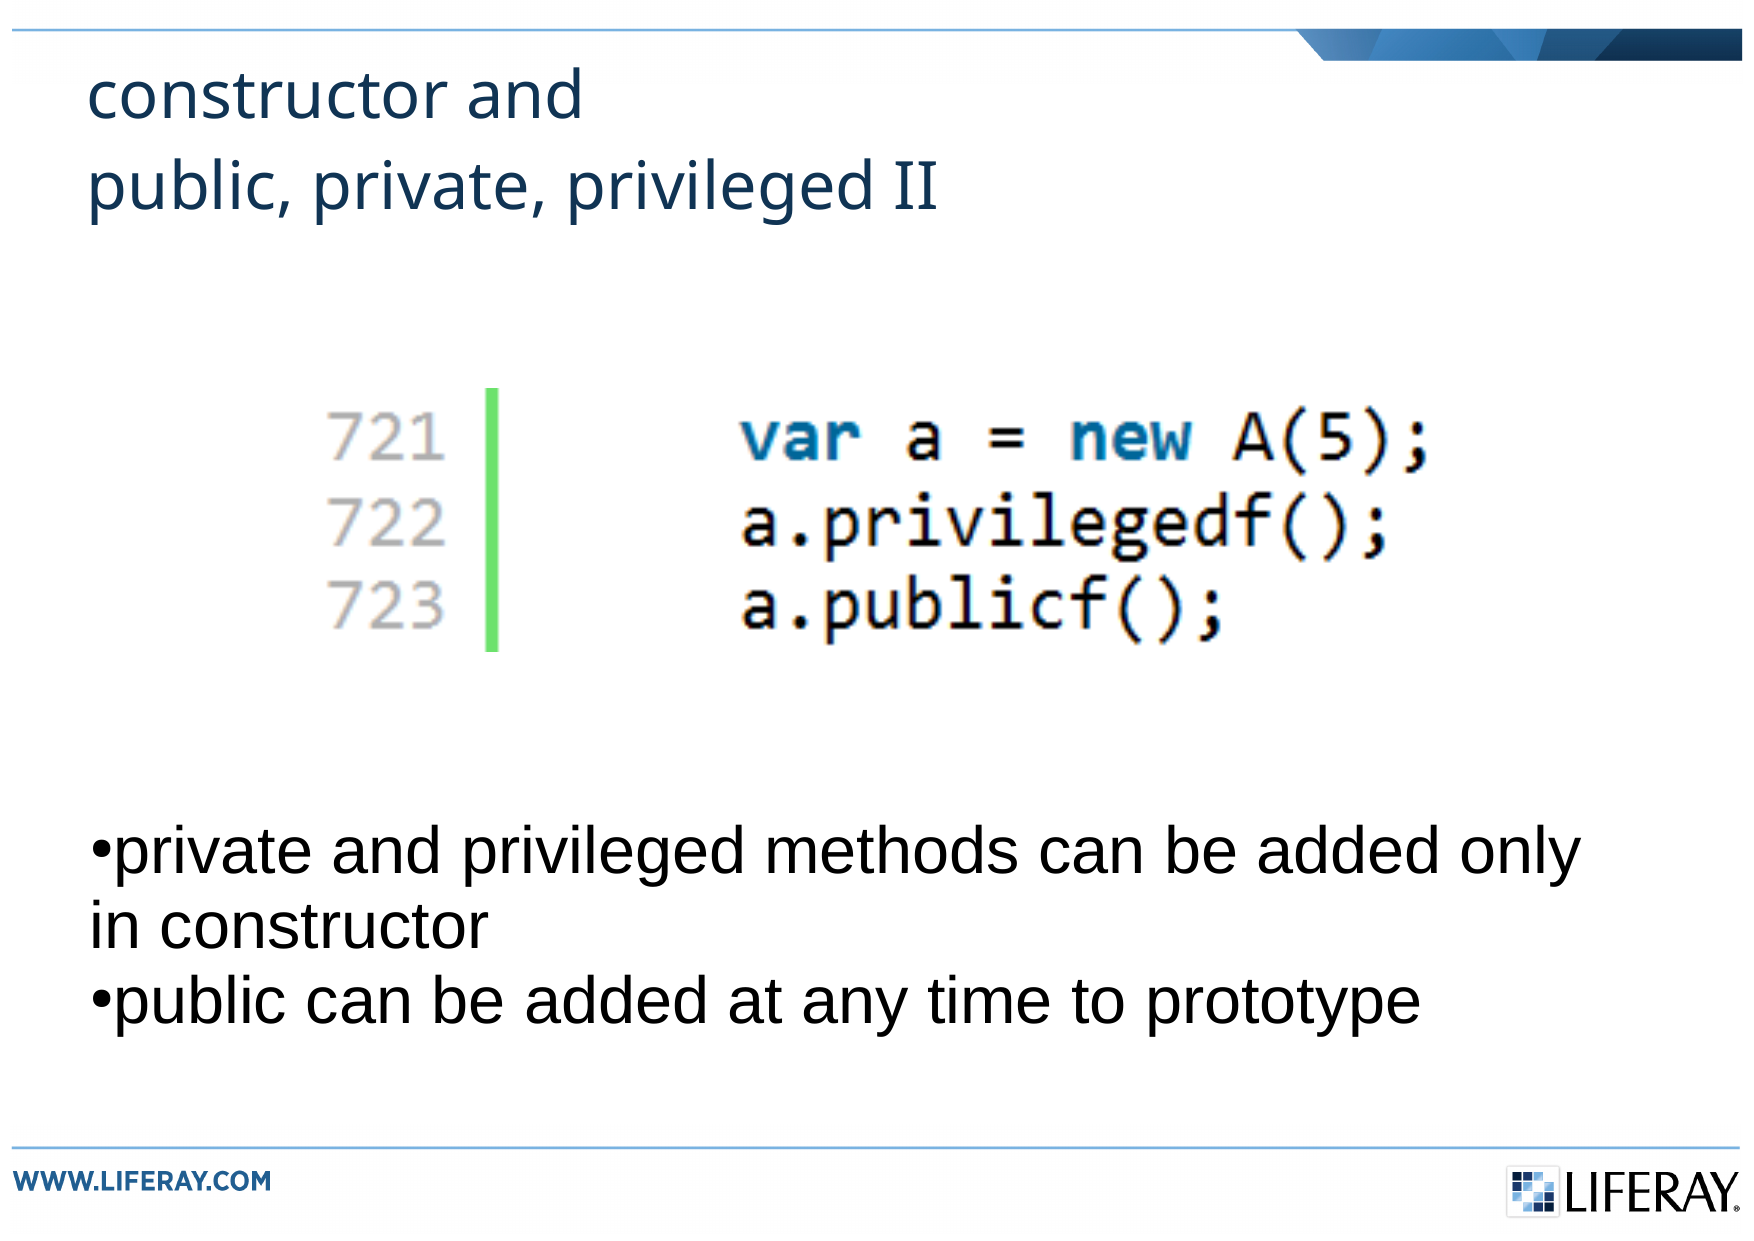

# constructor and public, private, privileged II
private and privileged methods can be added only in constructor
public can be added at any time to prototype